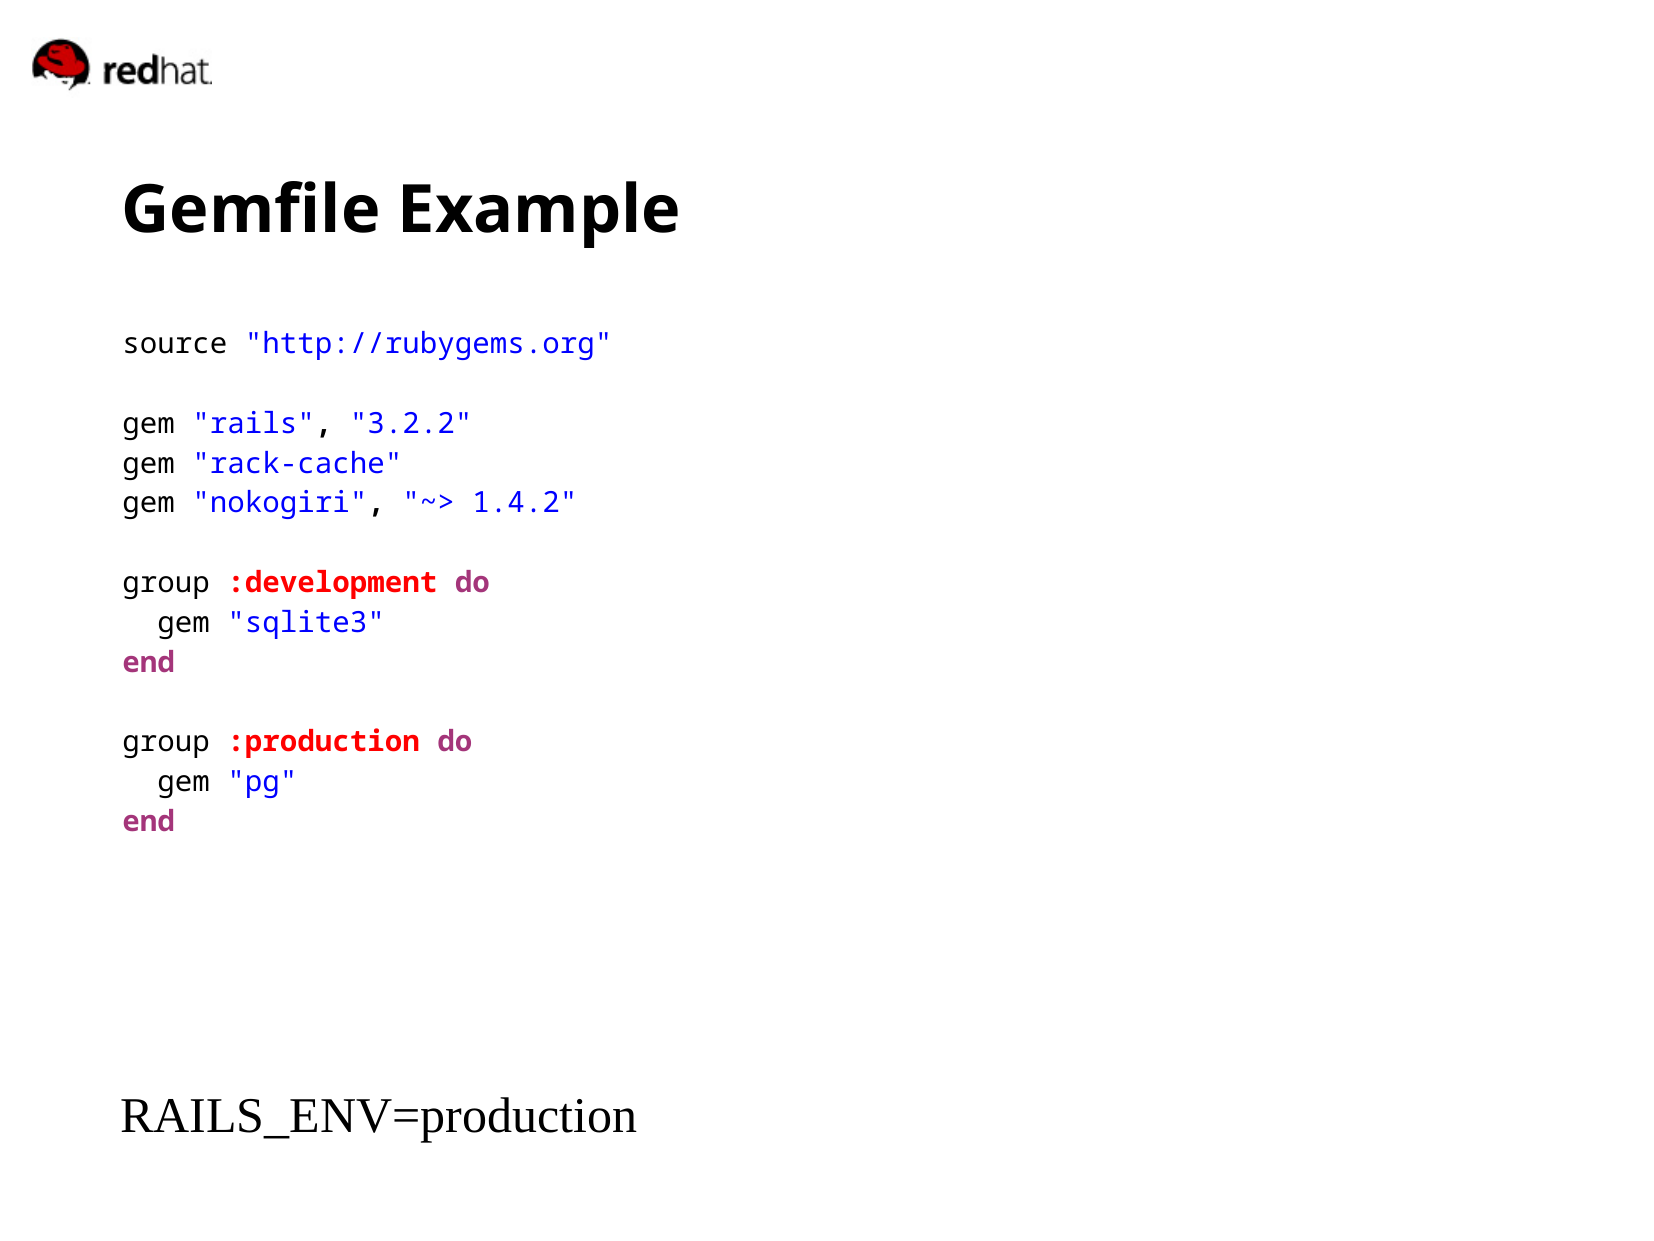

# Gemfile Example
source "http://rubygems.org"
gem "rails", "3.2.2"
gem "rack-cache"
gem "nokogiri", "~> 1.4.2"
group :development do
 gem "sqlite3"
end
group :production do
 gem "pg"
end
RAILS_ENV=production